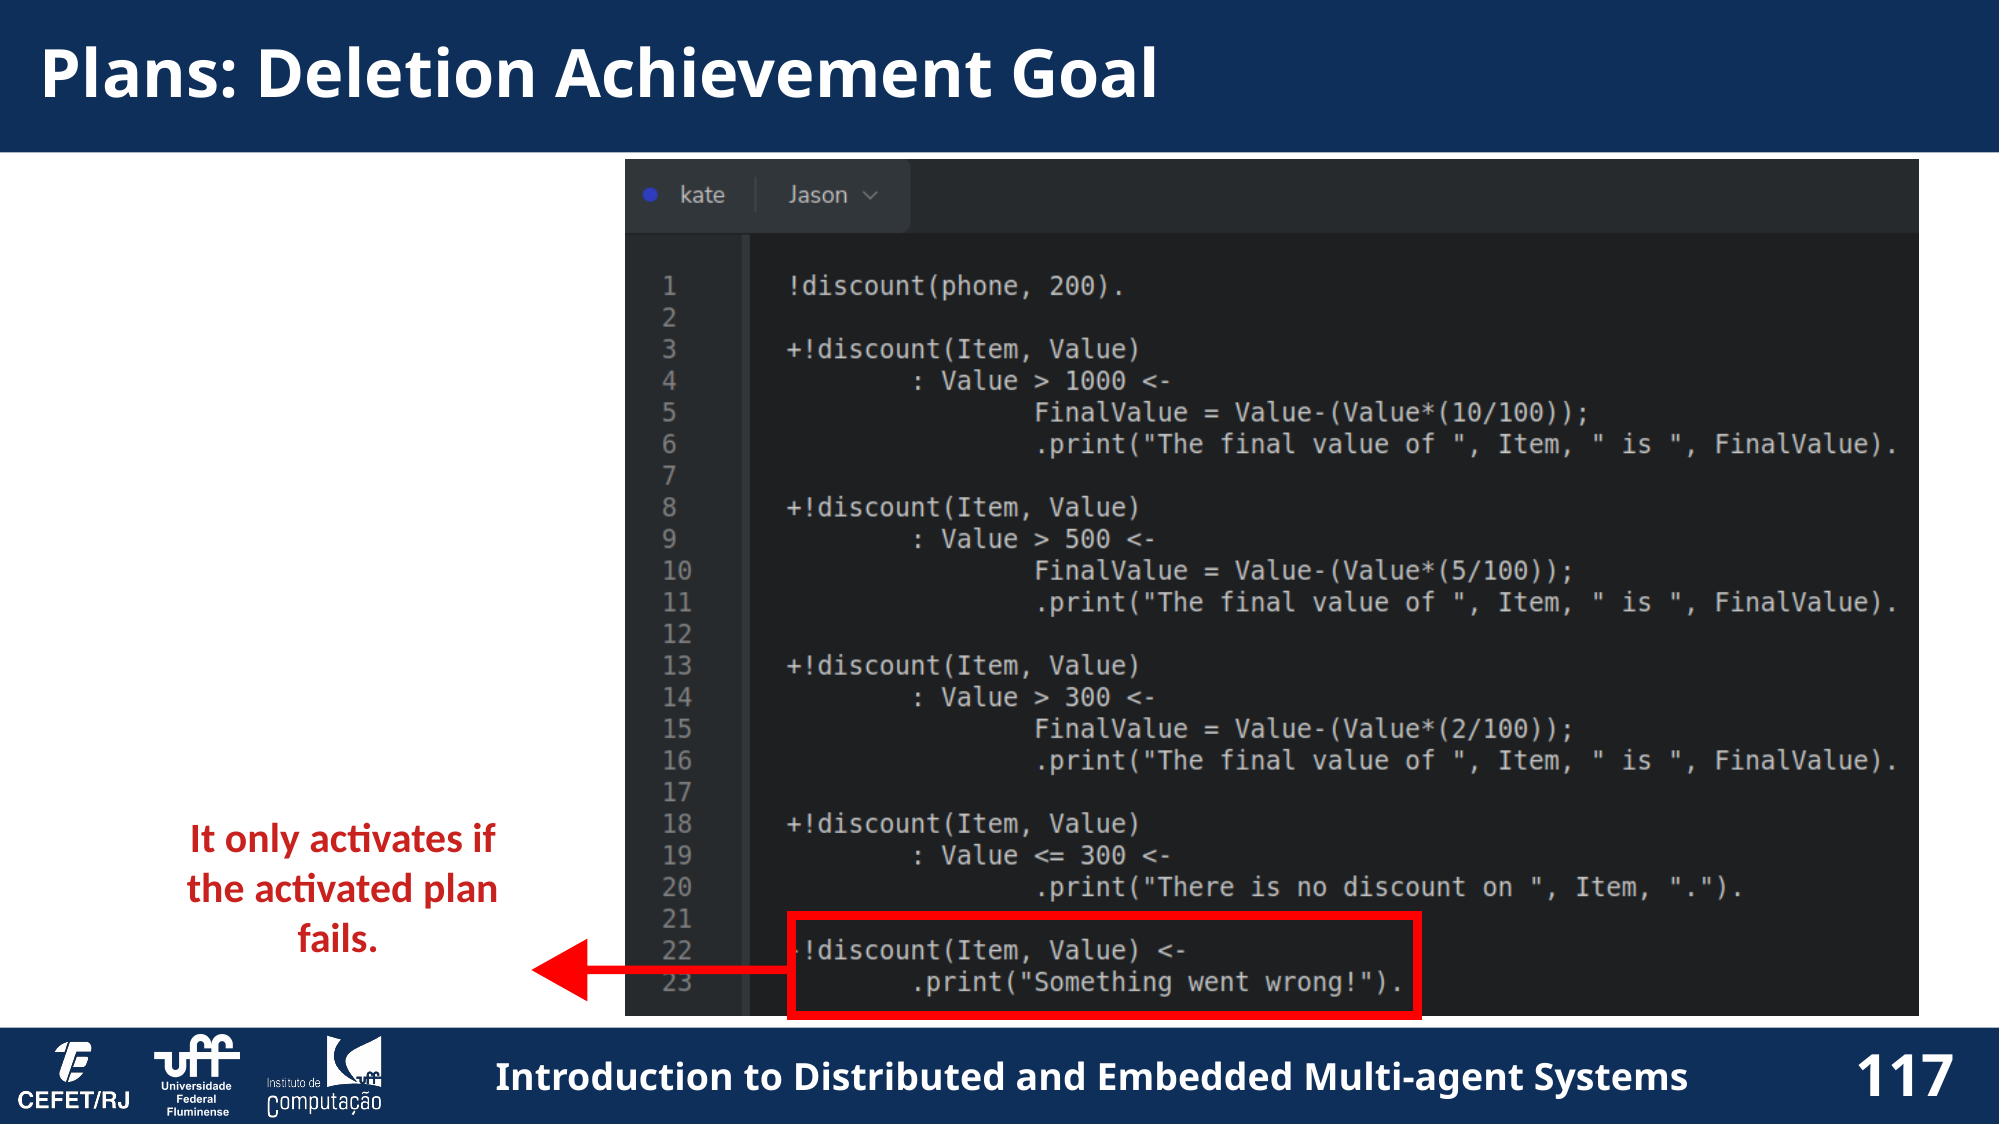

Plans: Deletion Achievement Goal
It only activates if the activated plan fails.